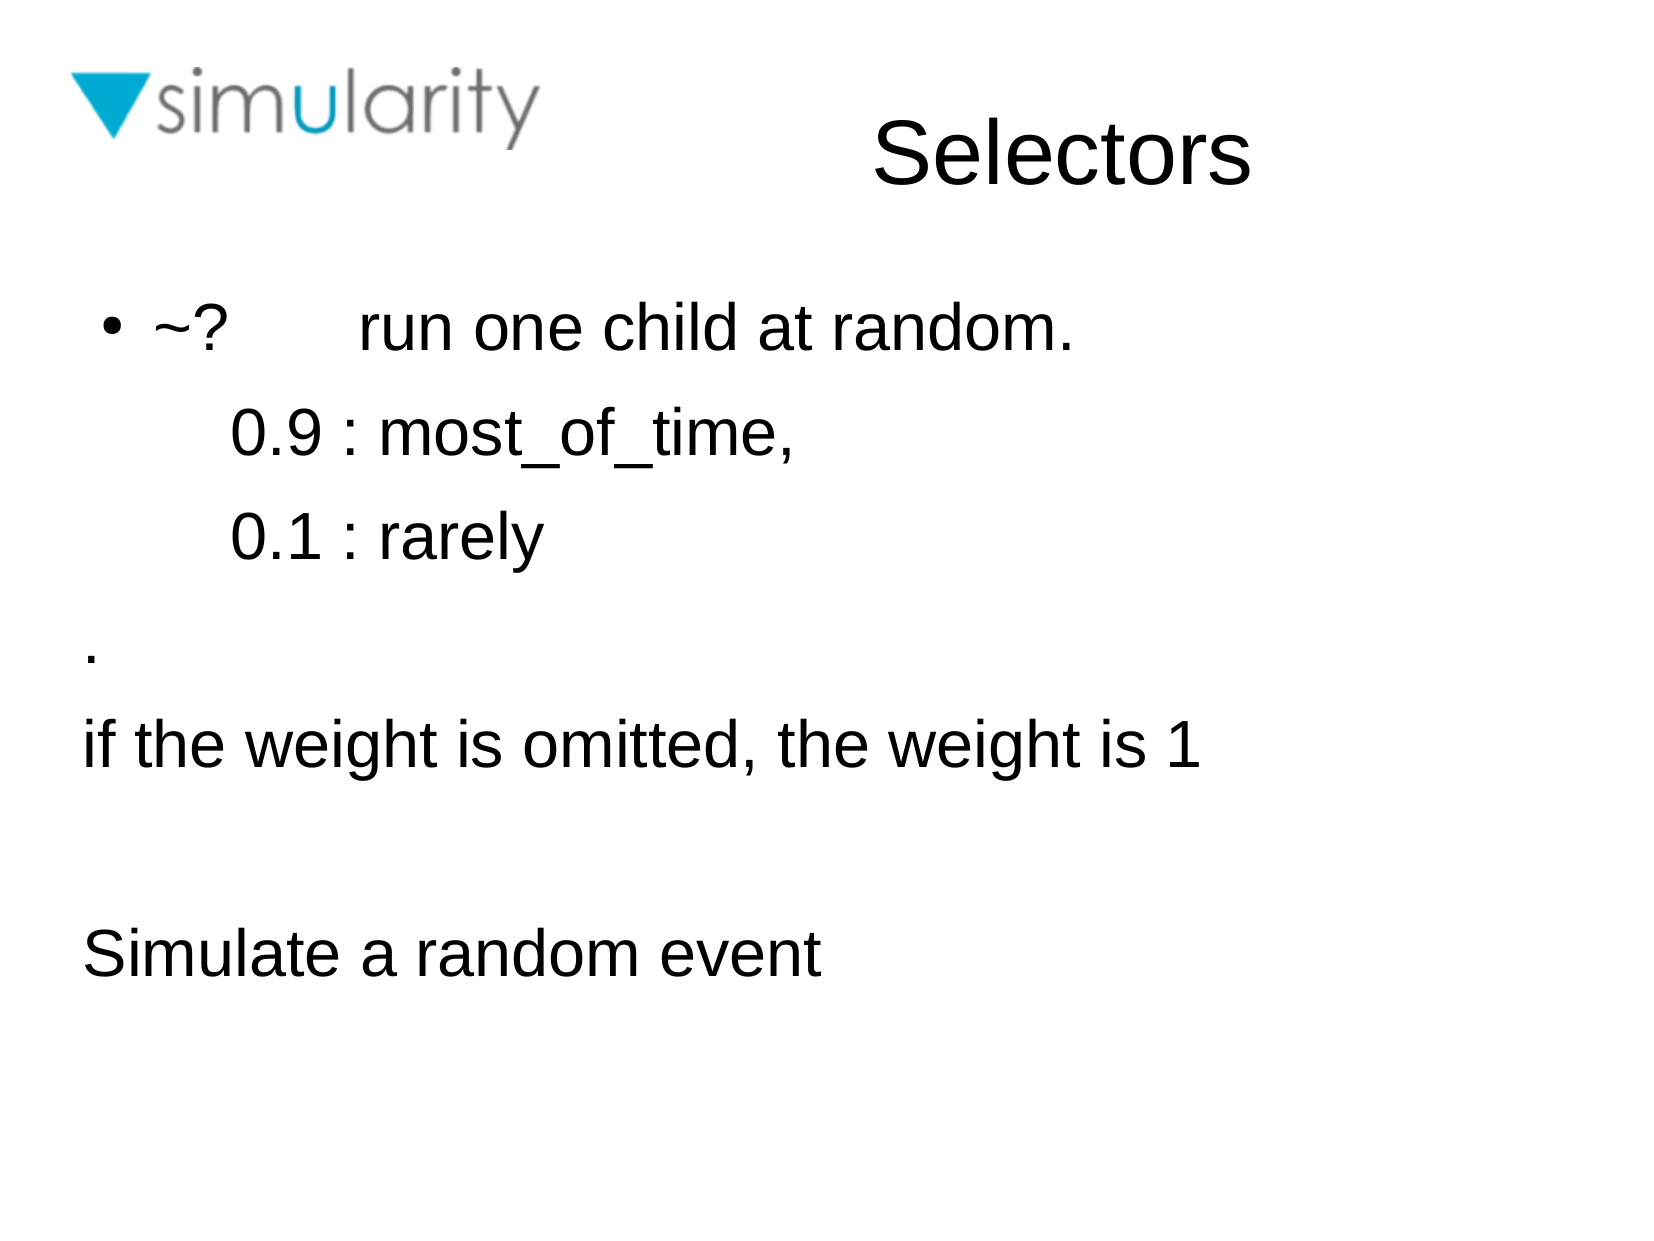

# Selectors
~? run one child at random.
 0.9 : most_of_time,
 0.1 : rarely
.
if the weight is omitted, the weight is 1
Simulate a random event